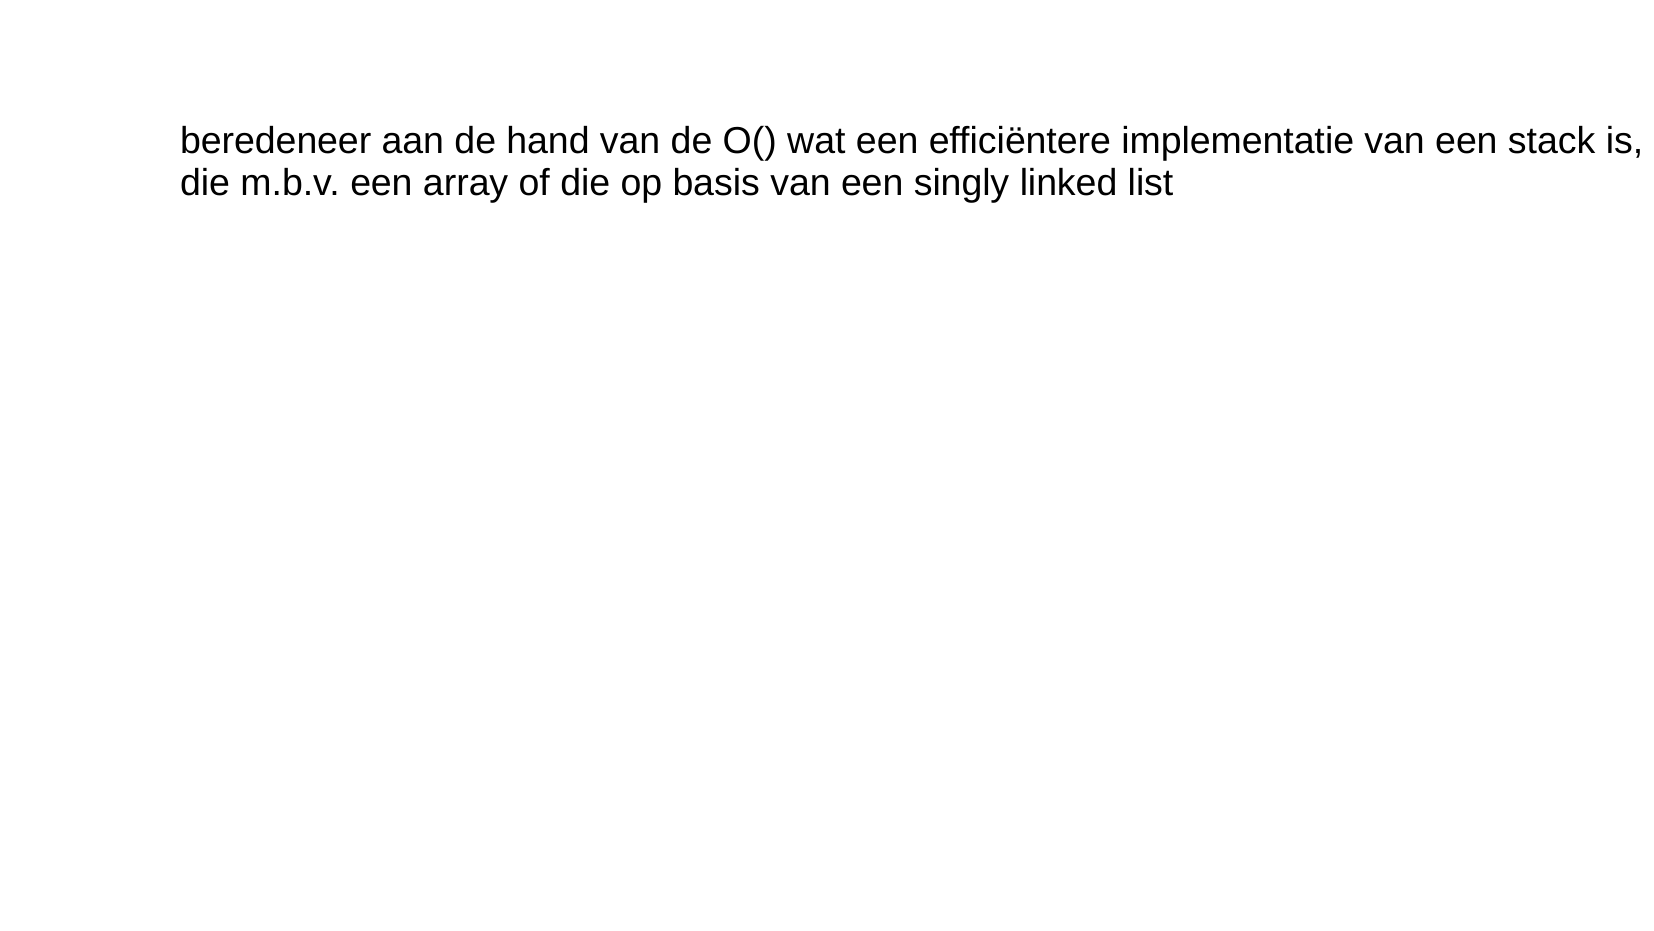

beredeneer aan de hand van de O() wat een efficiëntere implementatie van een stack is,
die m.b.v. een array of die op basis van een singly linked list